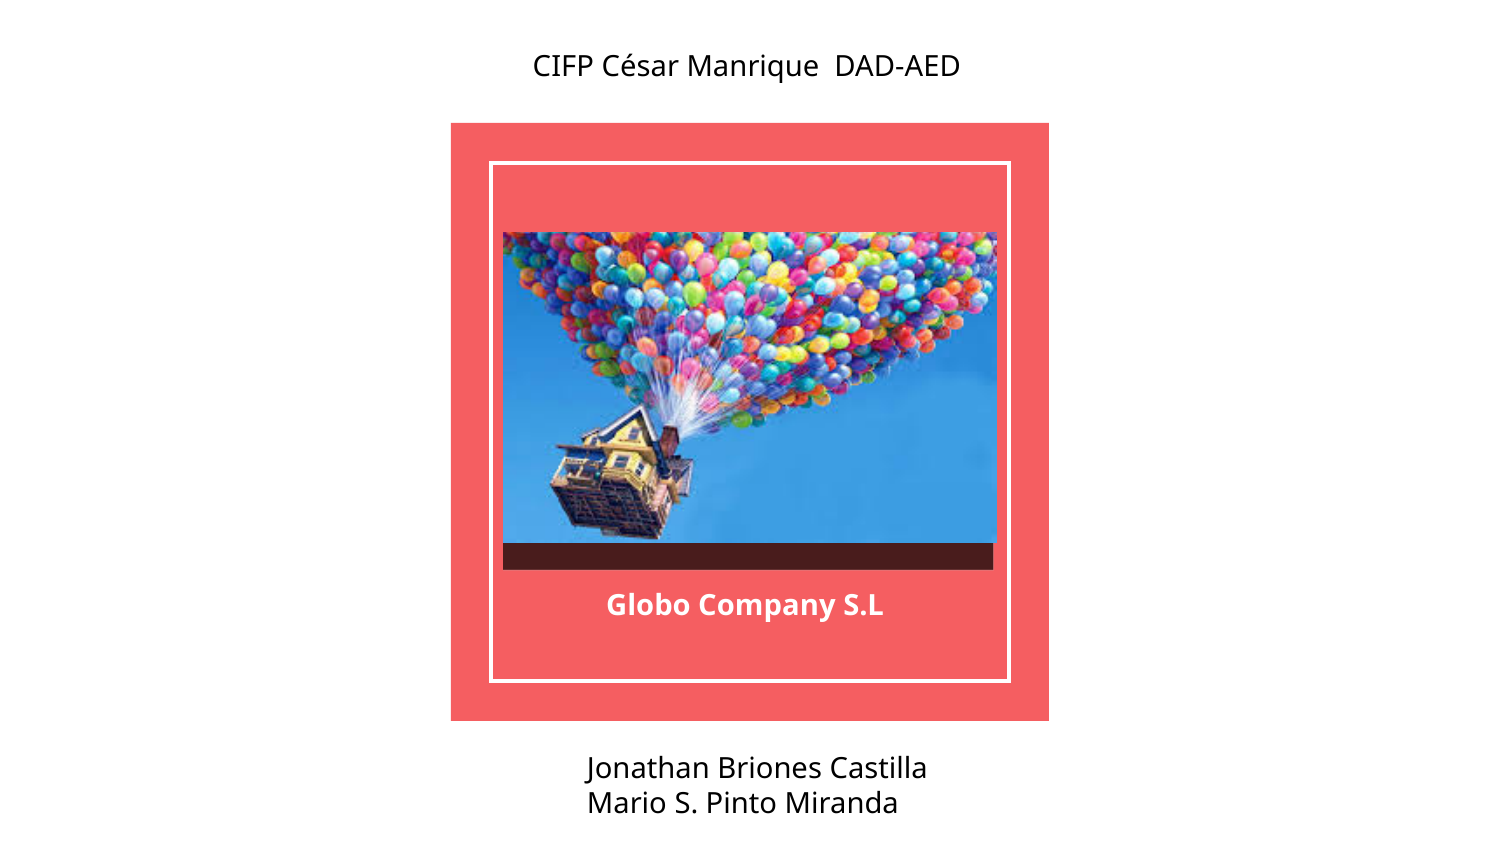

CIFP César Manrique DAD-AED
Globo Company S.L
Jonathan Briones Castilla
	Mario S. Pinto Miranda